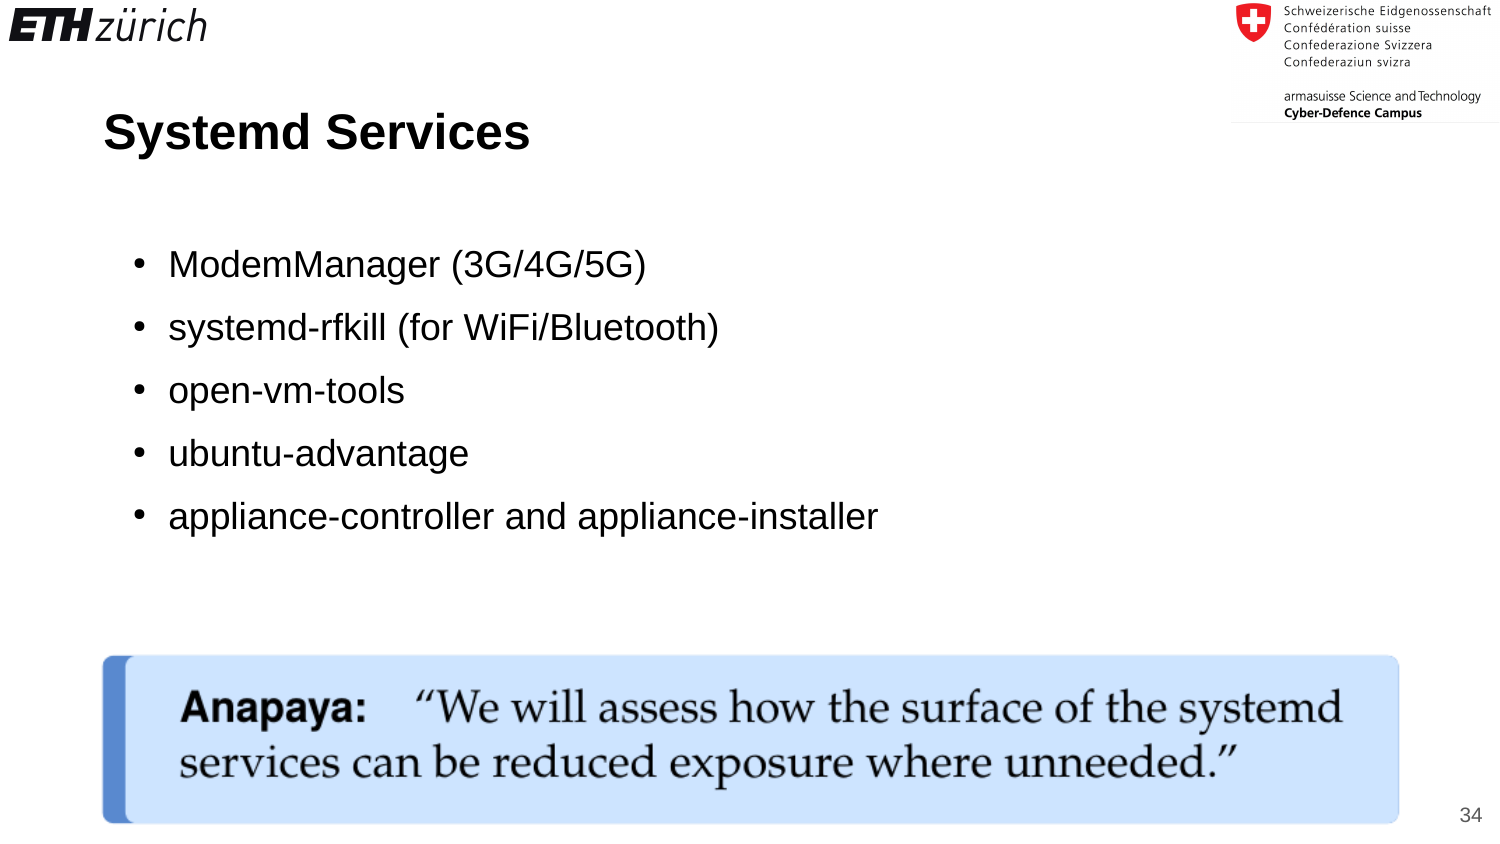

Systemd Services
ModemManager (3G/4G/5G)
systemd-rfkill (for WiFi/Bluetooth)
open-vm-tools
ubuntu-advantage
appliance-controller and appliance-installer
34